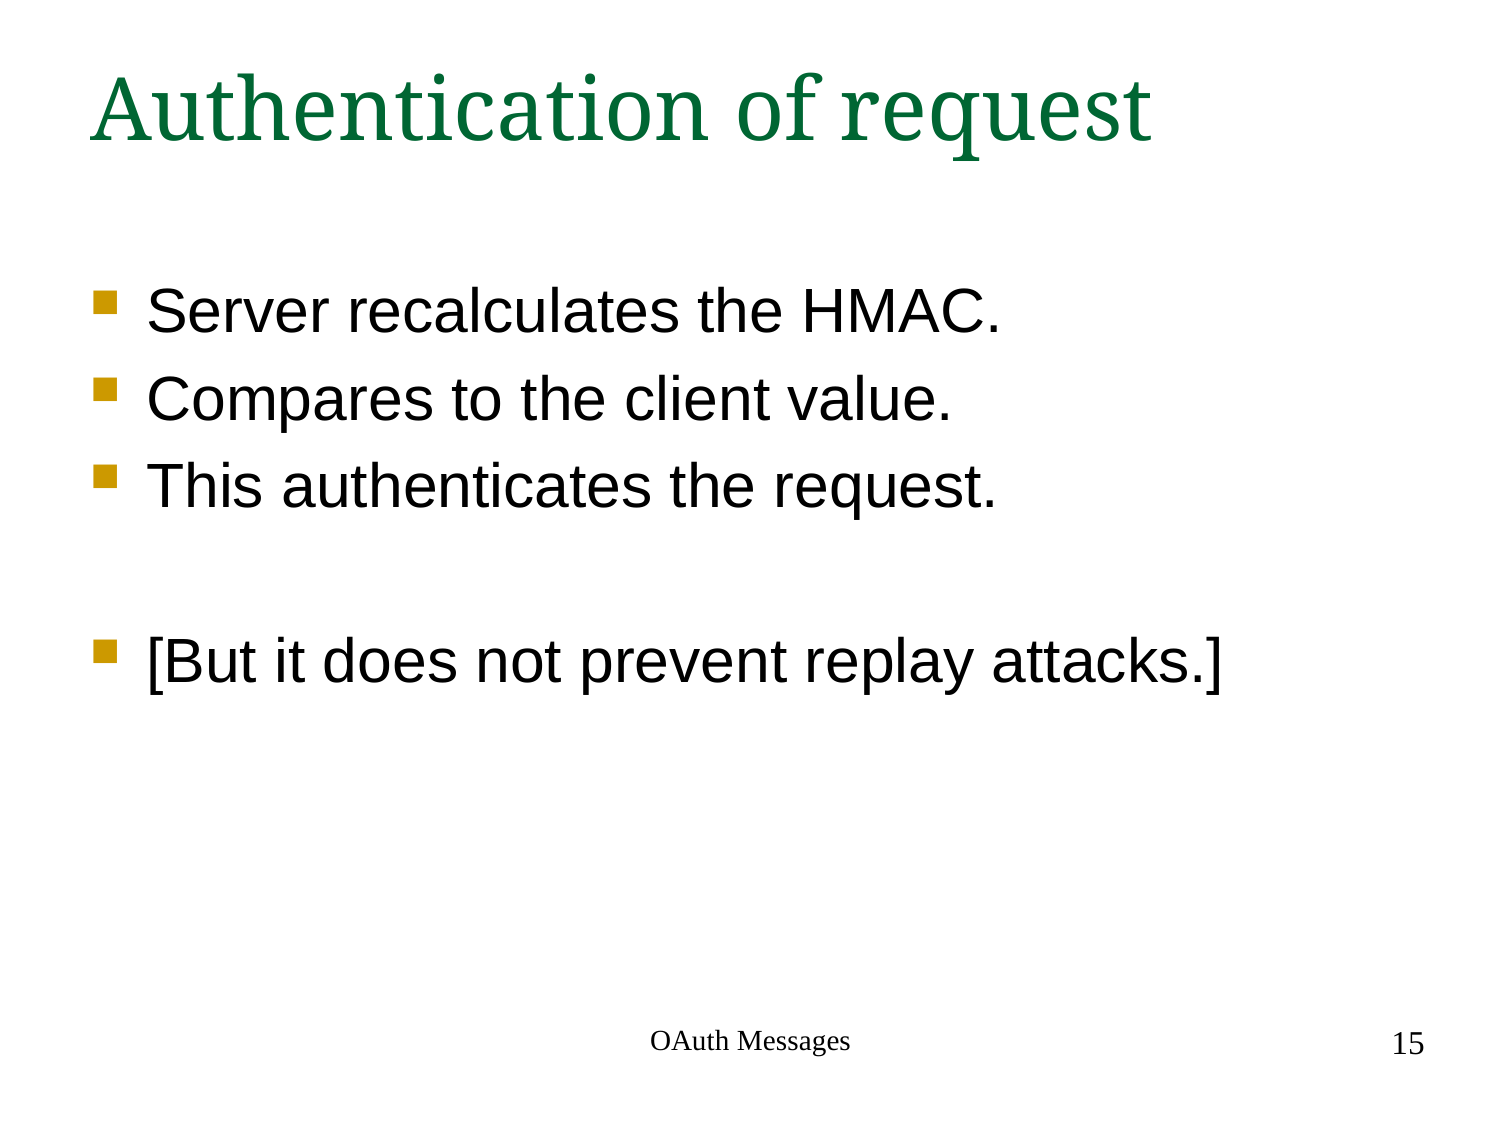

# Authentication of request
Server recalculates the HMAC.
Compares to the client value.
This authenticates the request.
[But it does not prevent replay attacks.]
OAuth Messages
15